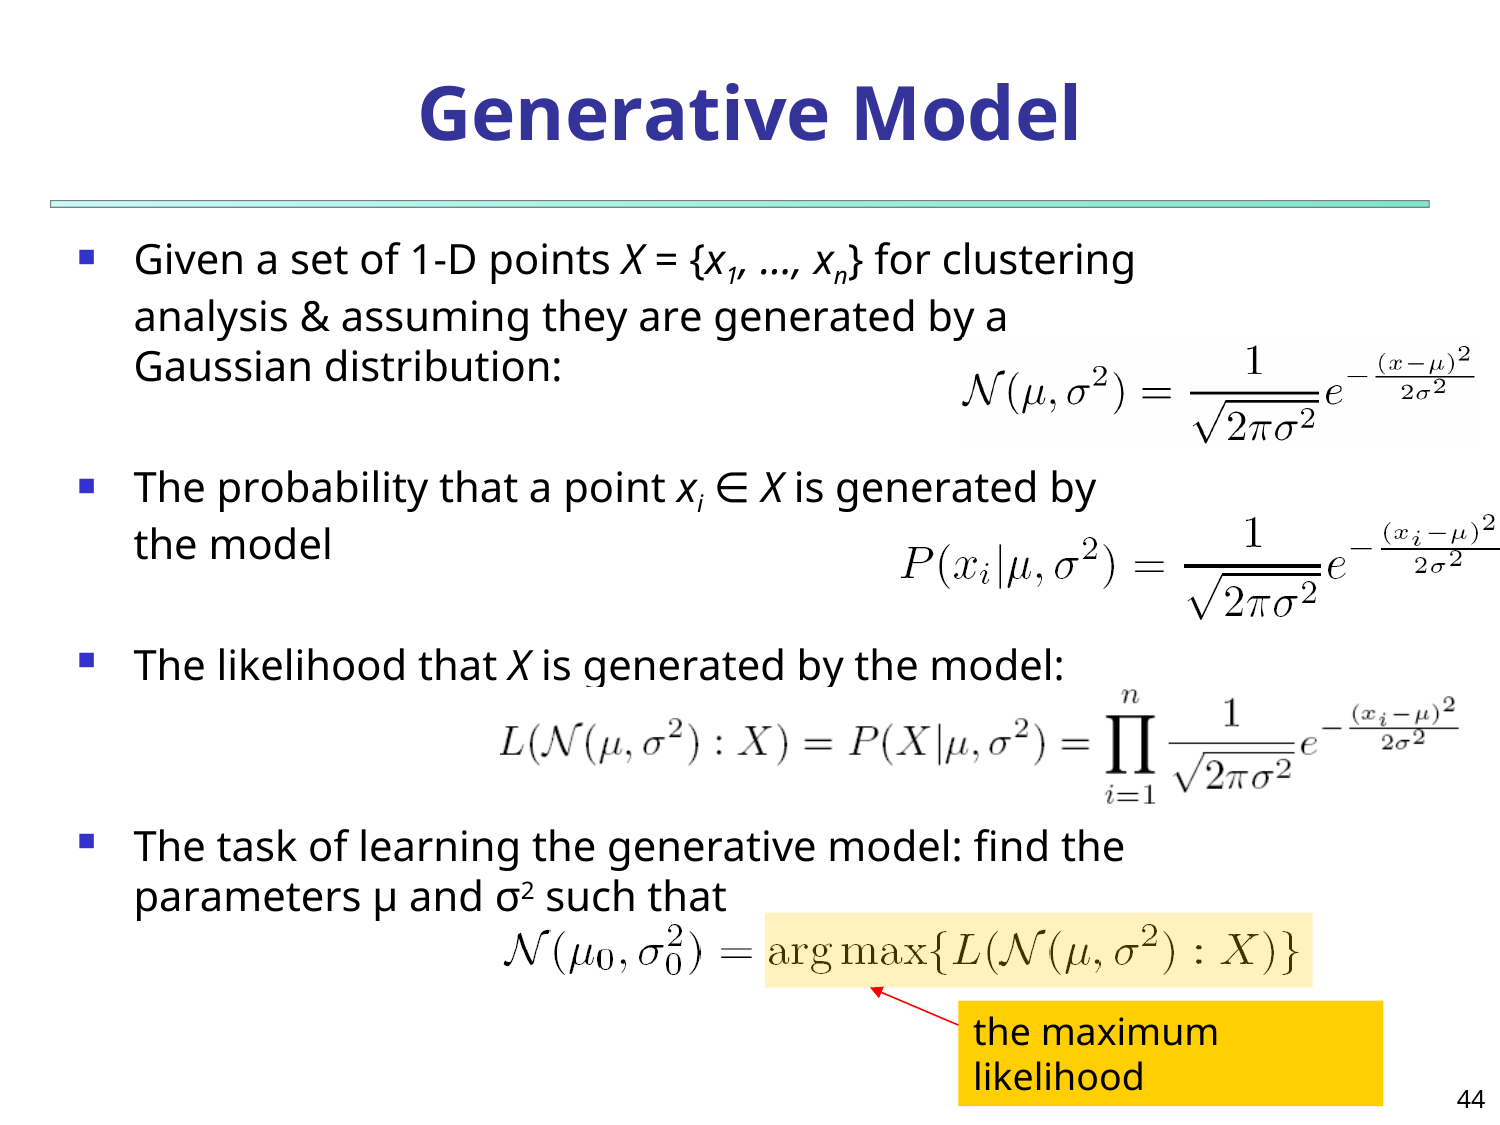

# Generative Model
Given a set of 1-D points X = {x1, …, xn} for clustering analysis & assuming they are generated by a Gaussian distribution:
The probability that a point xi ∈ X is generated by the model
The likelihood that X is generated by the model:
The task of learning the generative model: find the parameters μ and σ2 such that
the maximum likelihood